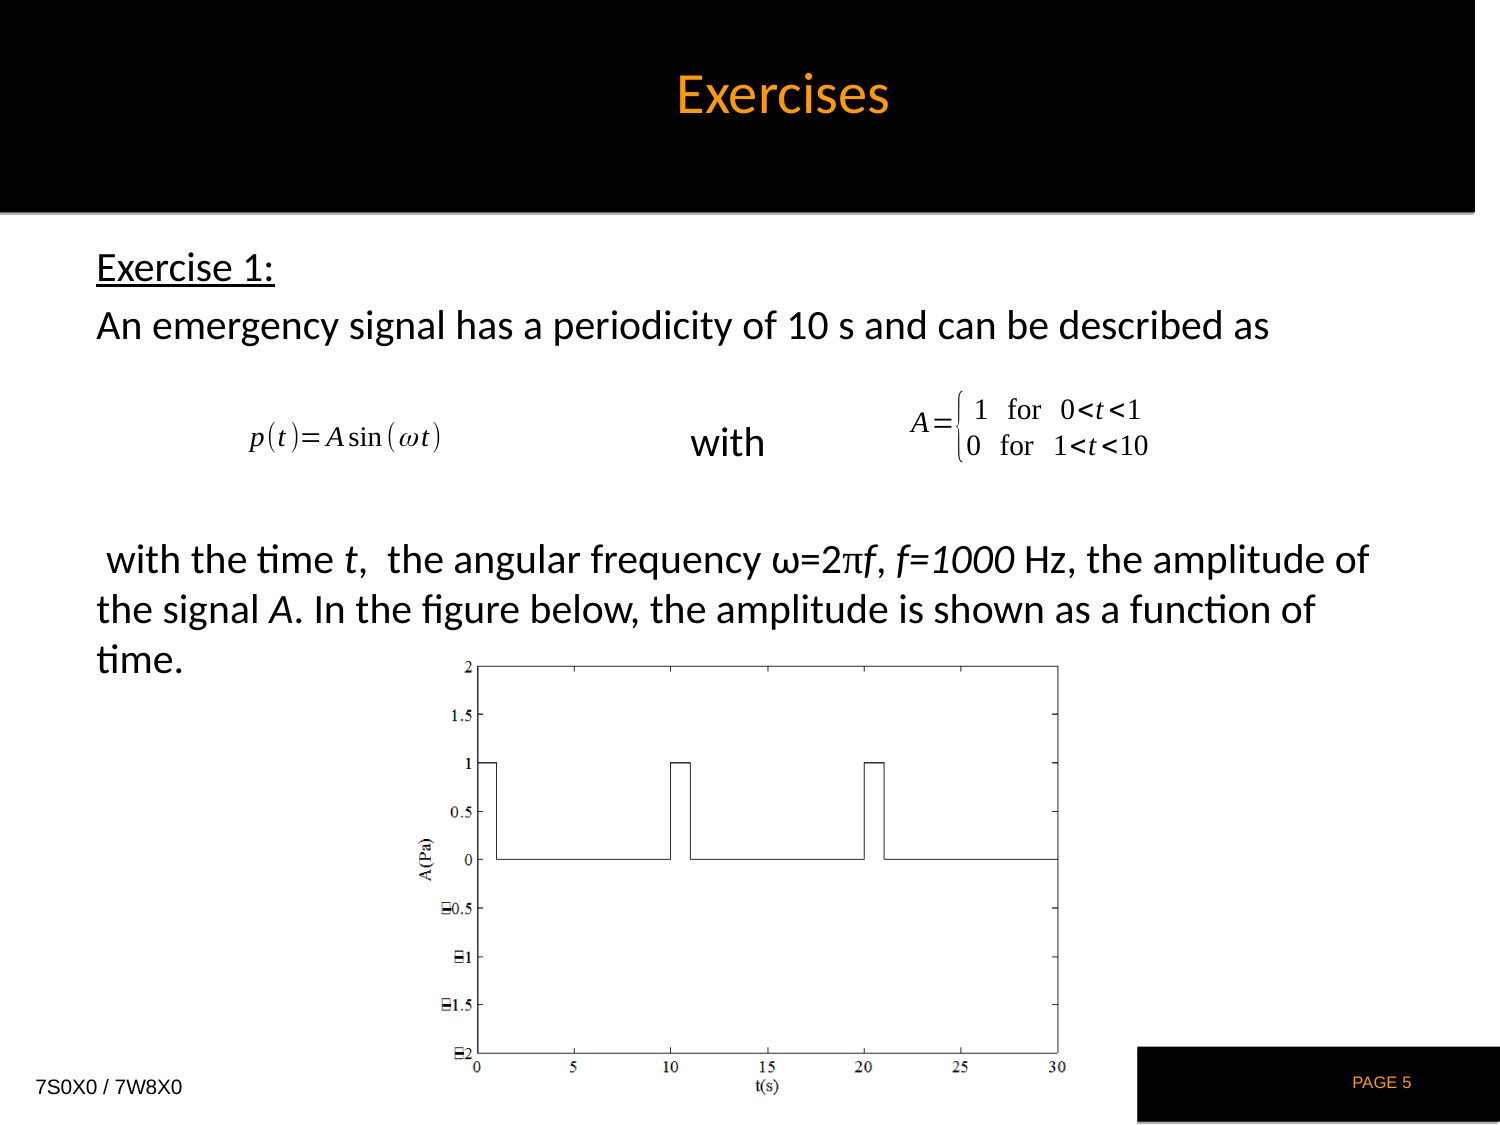

#
Exercises
Exercise 1:
An emergency signal has a periodicity of 10 s and can be described as
with
 with the time t, the angular frequency ω=2πf, f=1000 Hz, the amplitude of the signal A. In the figure below, the amplitude is shown as a function of time.
-
-
-
-
PAGE 5
7S0X0 / 7W8X0
2017/02/09
PAGE